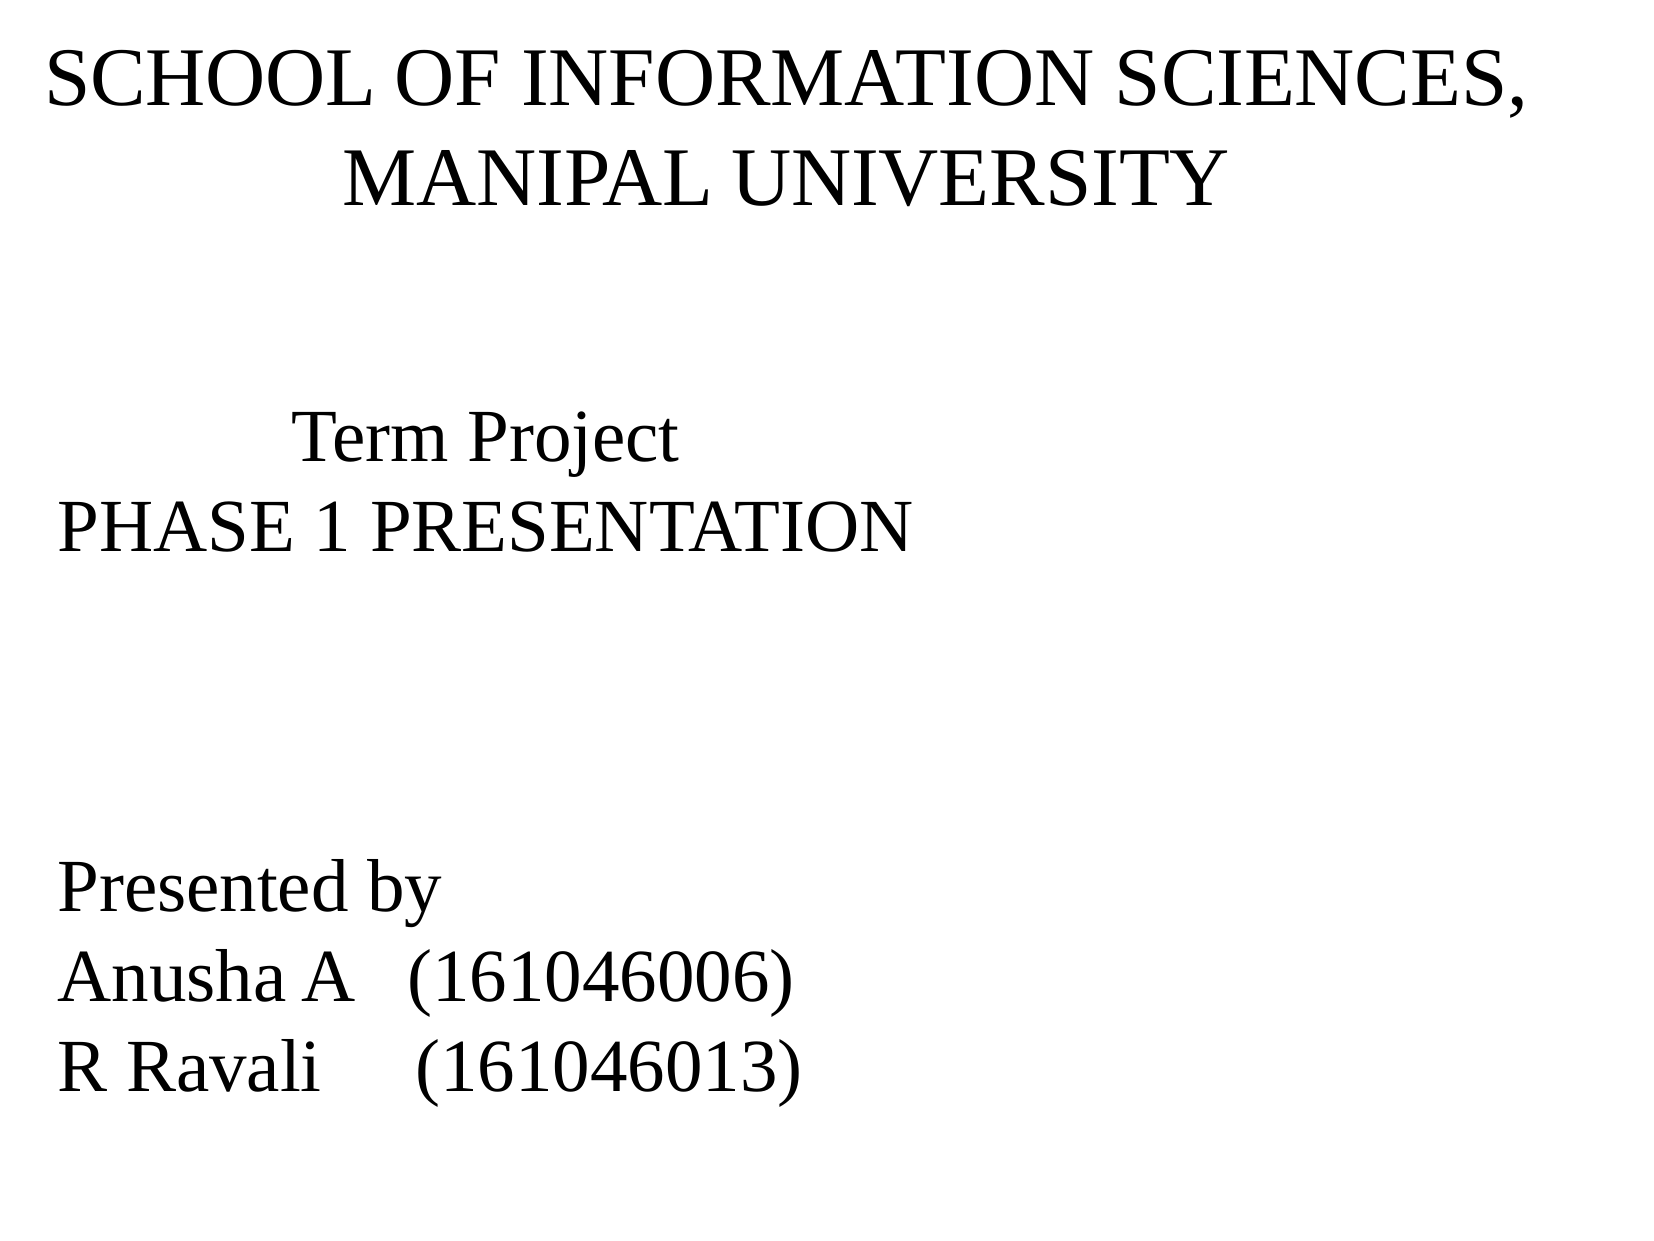

# SCHOOL OF INFORMATION SCIENCES, MANIPAL UNIVERSITY
Term Project
PHASE 1 PRESENTATION
Presented by
Anusha A (161046006)
R Ravali (161046013)